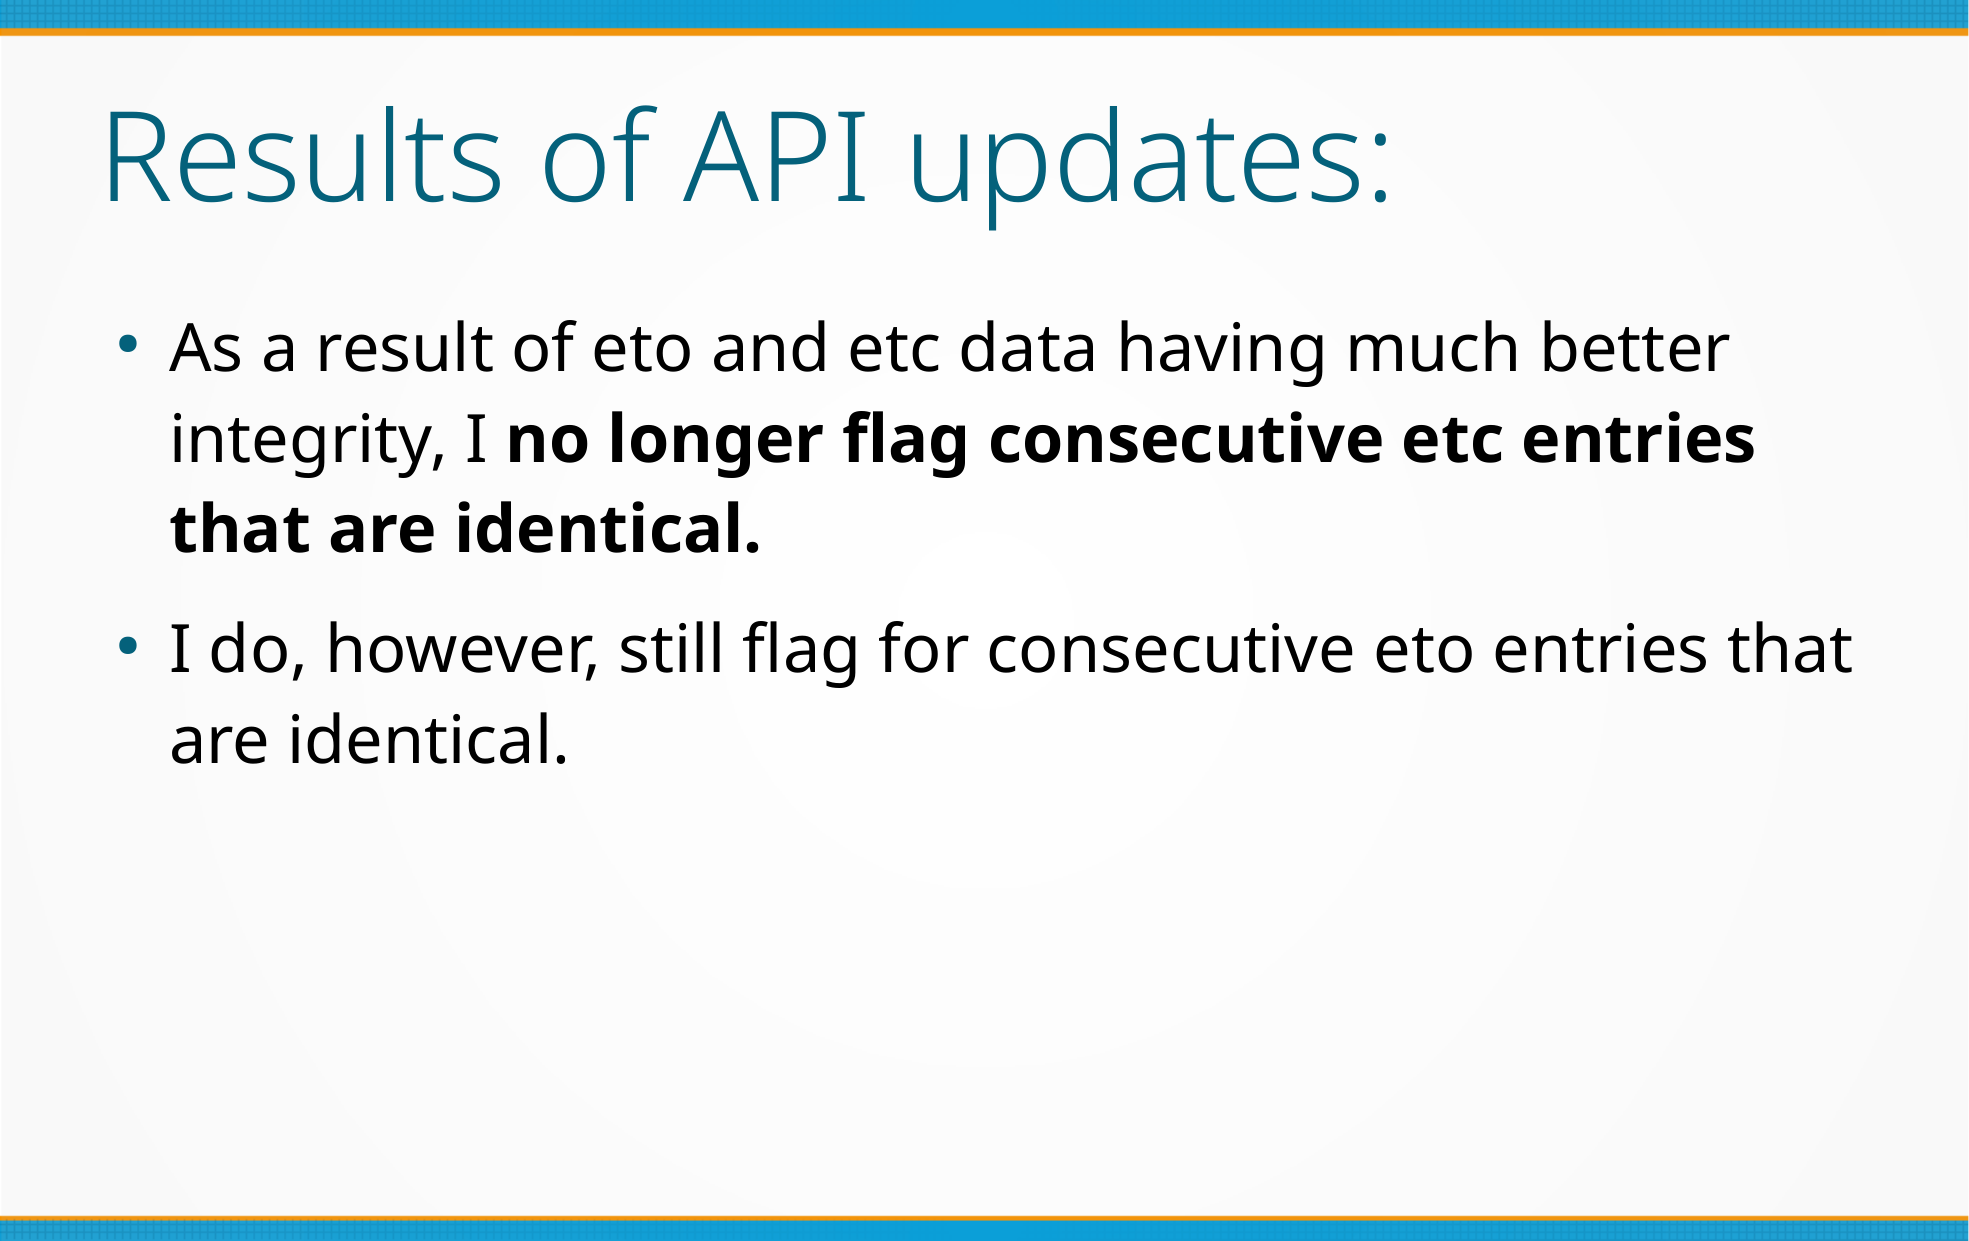

# Results of API updates:
As a result of eto and etc data having much better integrity, I no longer flag consecutive etc entries that are identical.
I do, however, still flag for consecutive eto entries that are identical.